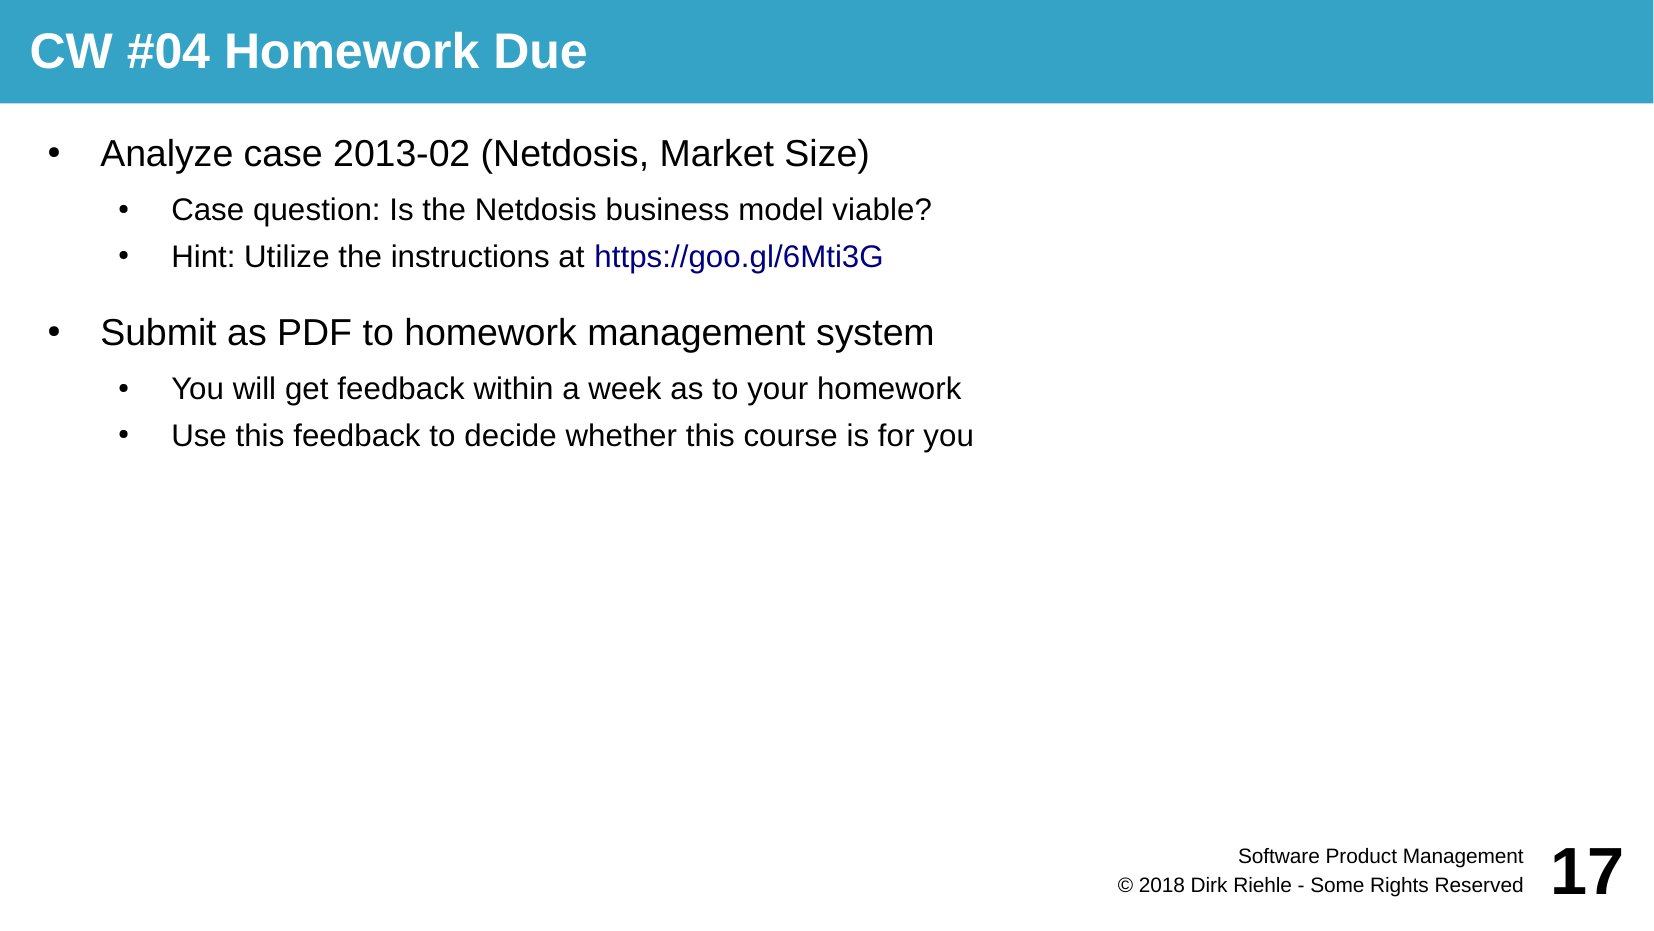

# CW #04 Homework Due
Analyze case 2013-02 (Netdosis, Market Size)
Case question: Is the Netdosis business model viable?
Hint: Utilize the instructions at https://goo.gl/6Mti3G
Submit as PDF to homework management system
You will get feedback within a week as to your homework
Use this feedback to decide whether this course is for you
Software Product Management
17
© 2018 Dirk Riehle - Some Rights Reserved